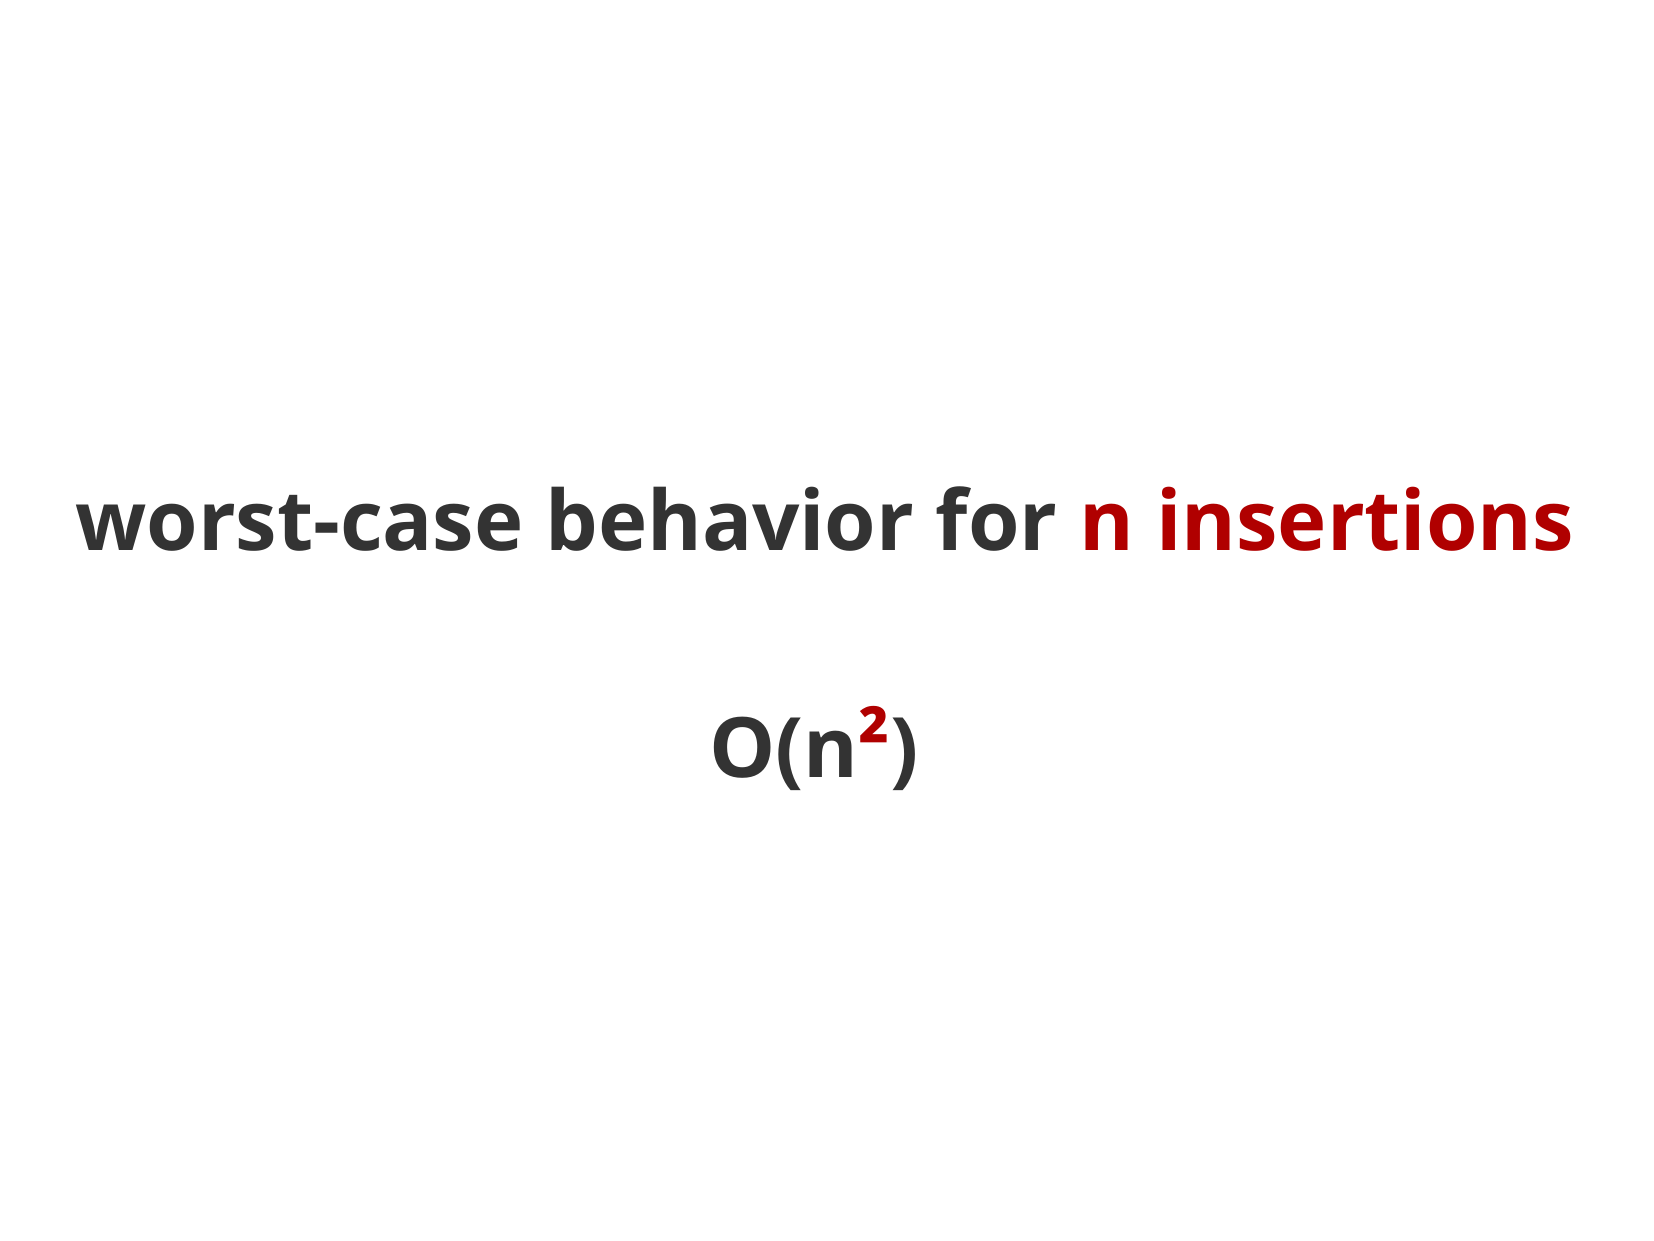

#
worst-case behavior for n insertions
O(n²)